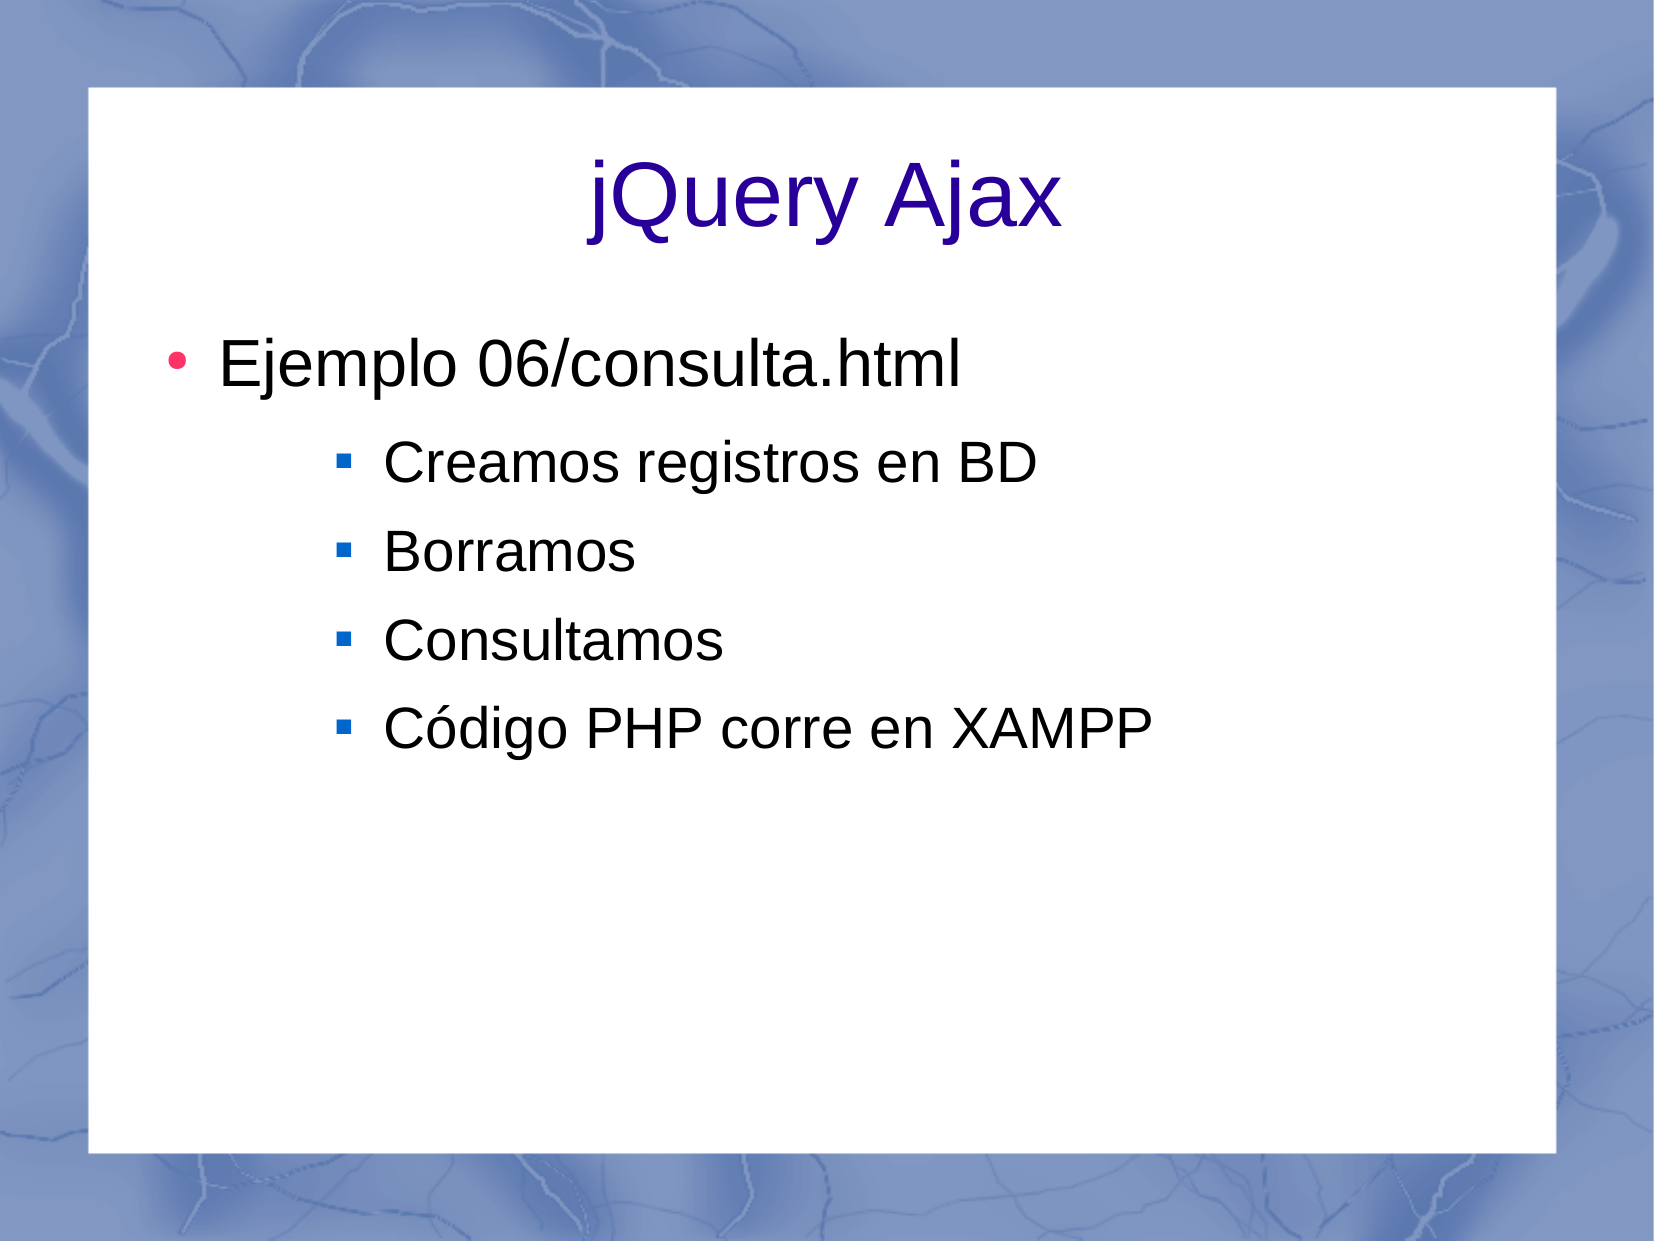

# jQuery Ajax
Ejemplo 06/consulta.html
Creamos registros en BD
Borramos
Consultamos
Código PHP corre en XAMPP